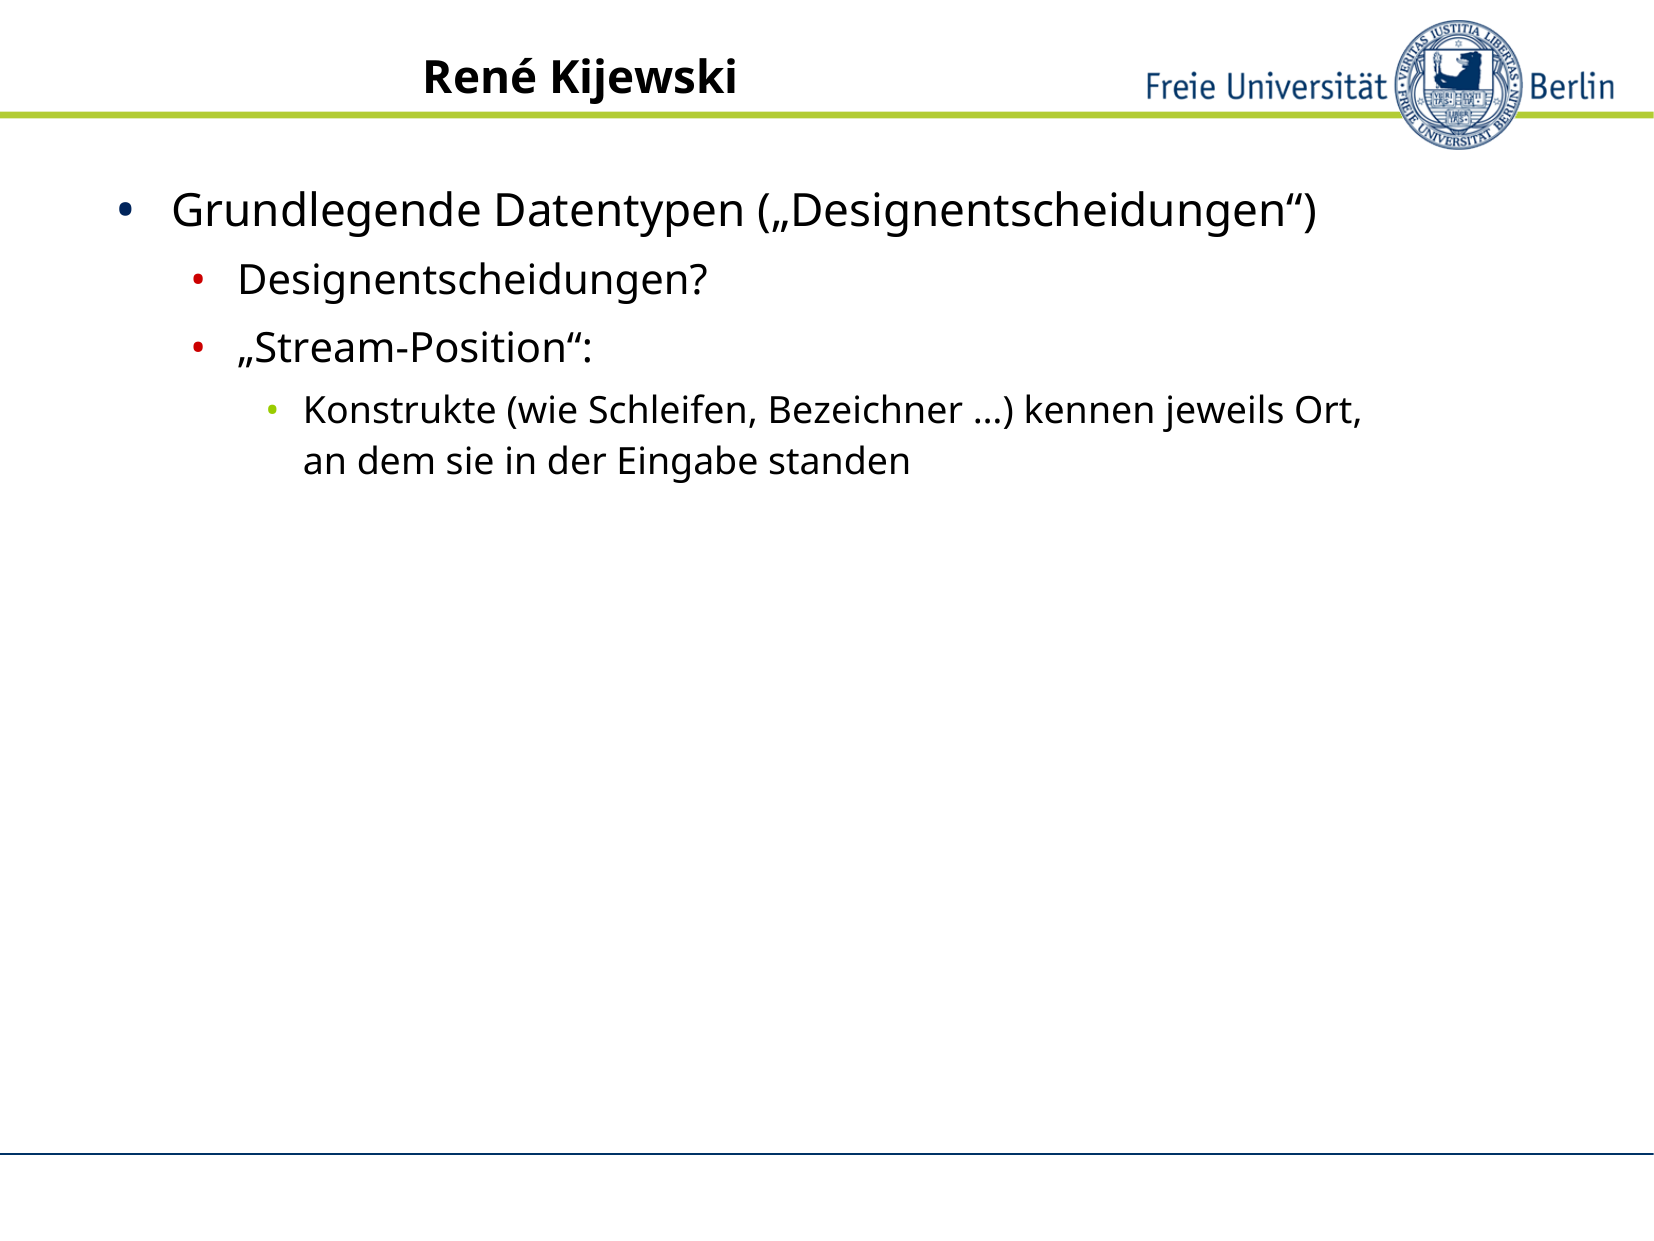

# René Kijewski
Grundlegende Datentypen („Designentscheidungen“)
Designentscheidungen?
„Stream-Position“:
Konstrukte (wie Schleifen, Bezeichner …) kennen jeweils Ort, an dem sie in der Eingabe standen